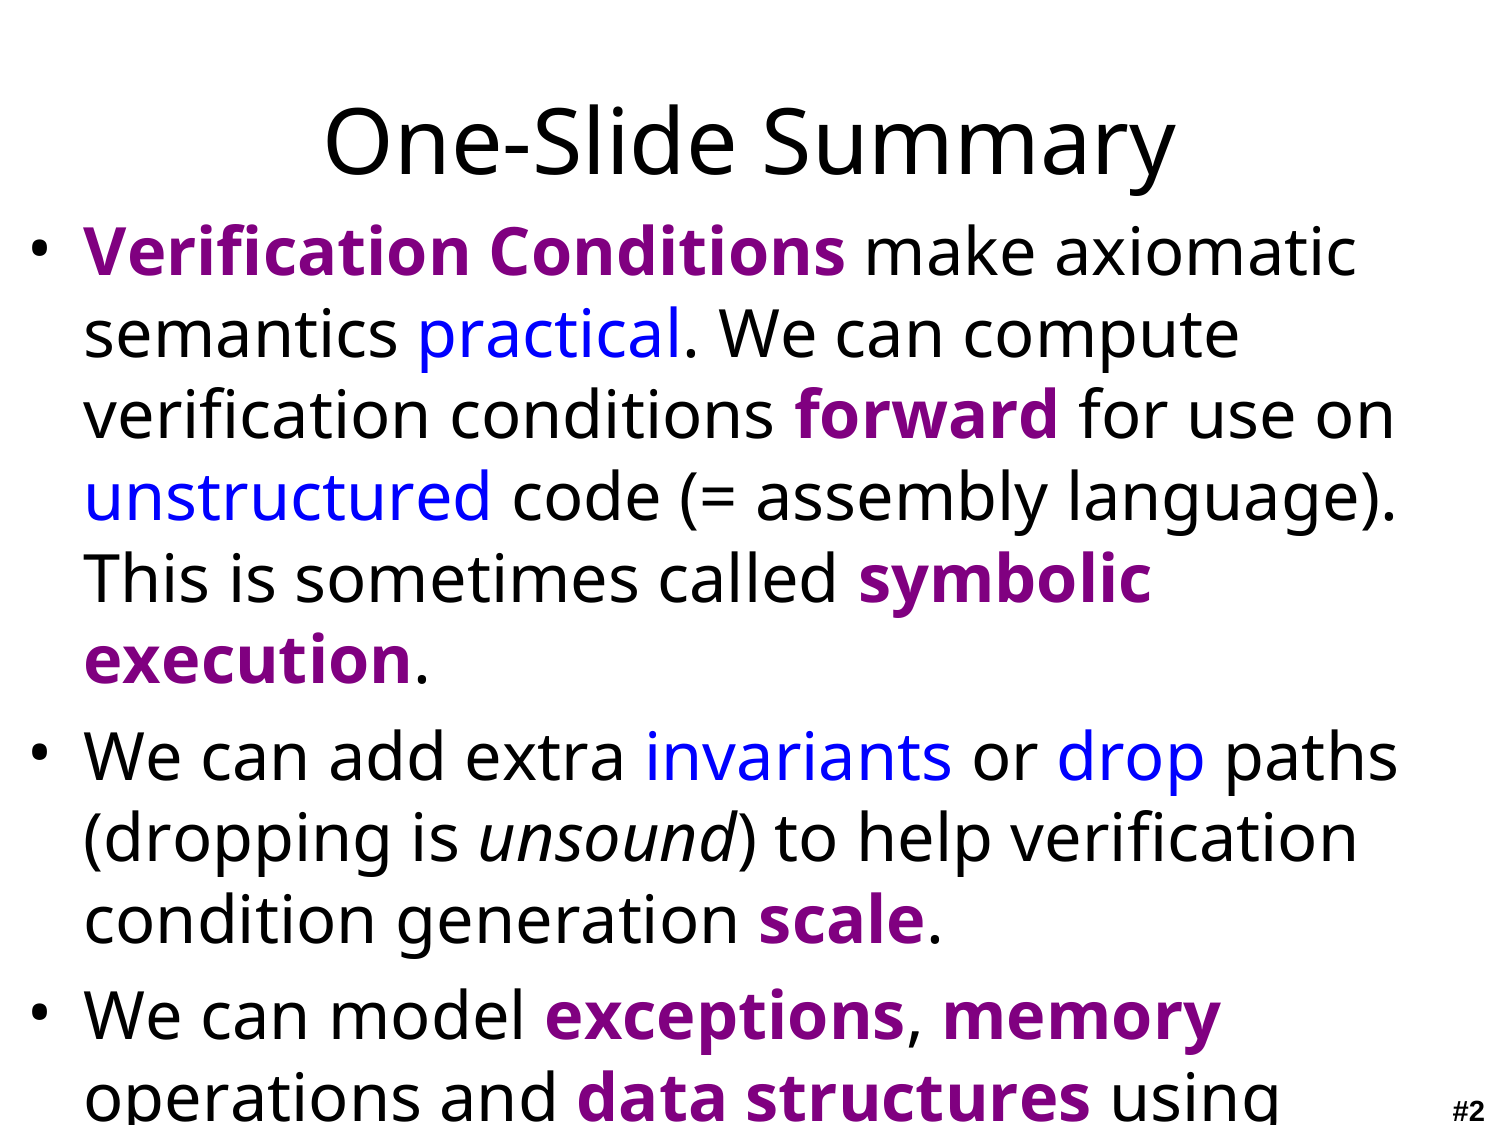

# One-Slide Summary
Verification Conditions make axiomatic semantics practical. We can compute verification conditions forward for use on unstructured code (= assembly language). This is sometimes called symbolic execution.
We can add extra invariants or drop paths (dropping is unsound) to help verification condition generation scale.
We can model exceptions, memory operations and data structures using verification condition generation.
2